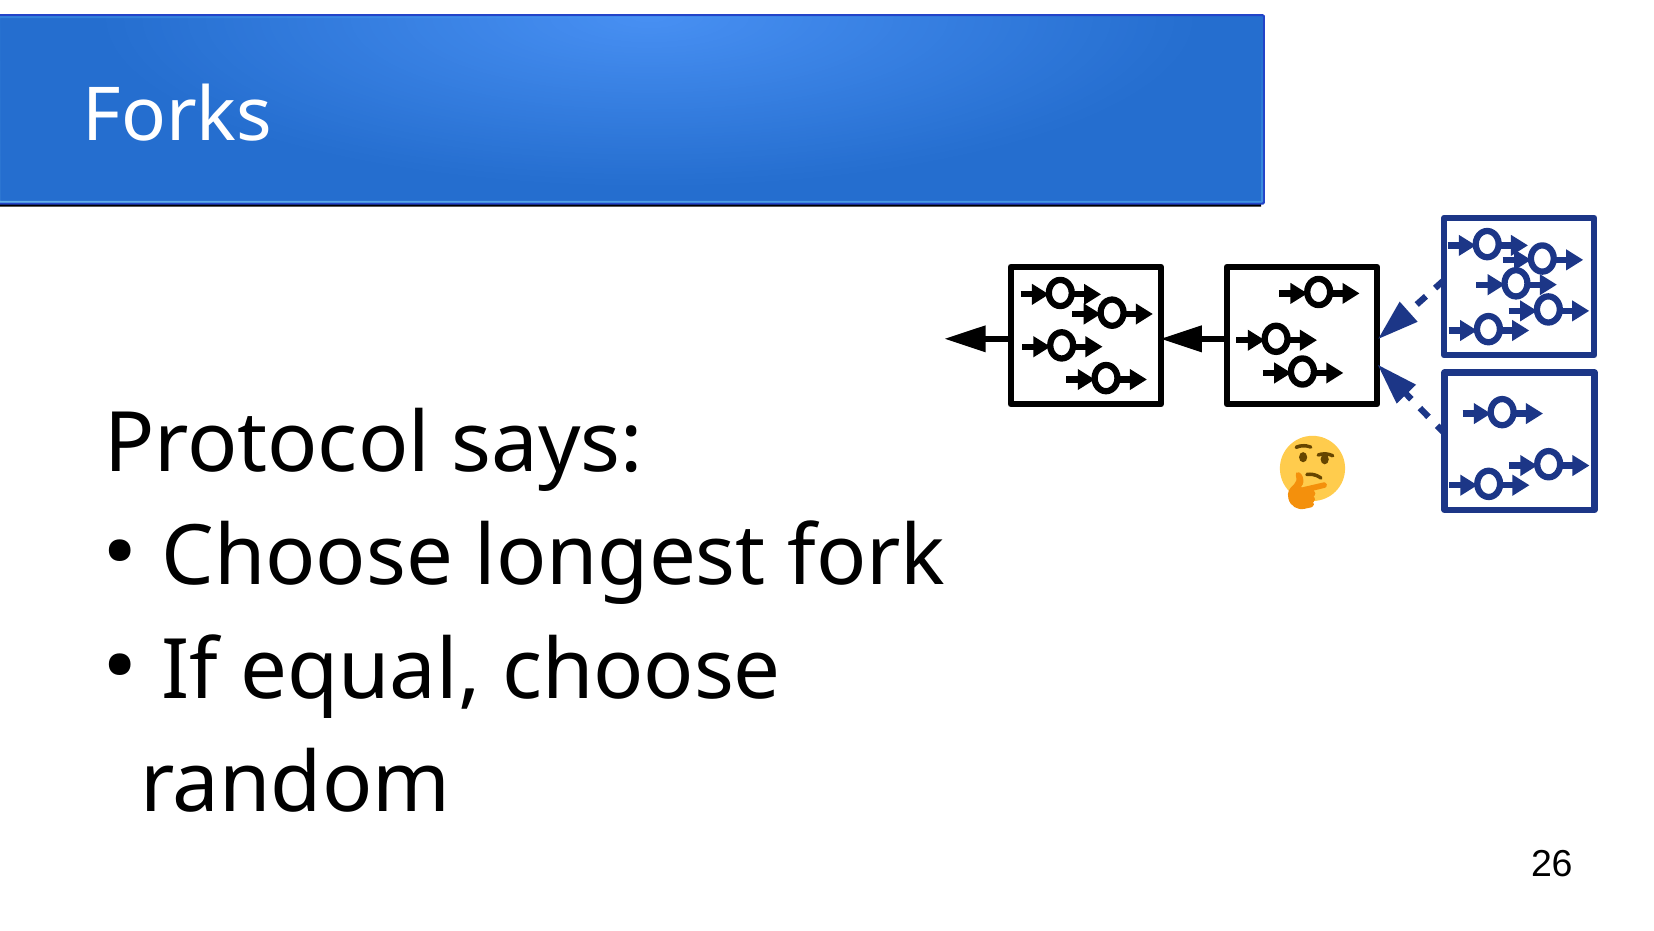

# Forks
Protocol says:
 Choose longest fork
 If equal, choose random